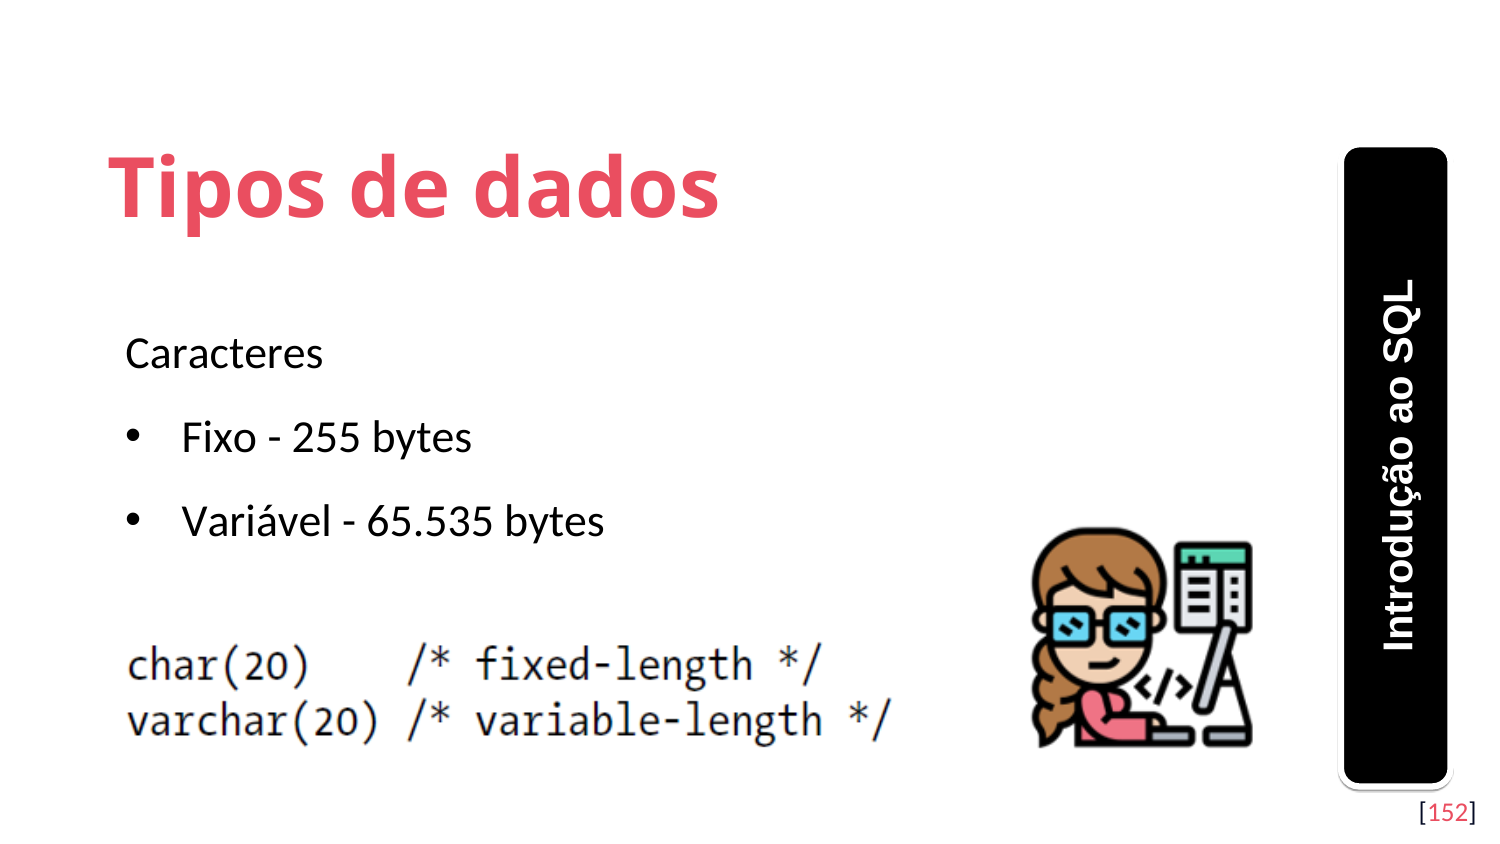

Tipos de dados
Caracteres
Fixo - 255 bytes
Variável - 65.535 bytes
Introdução ao SQL